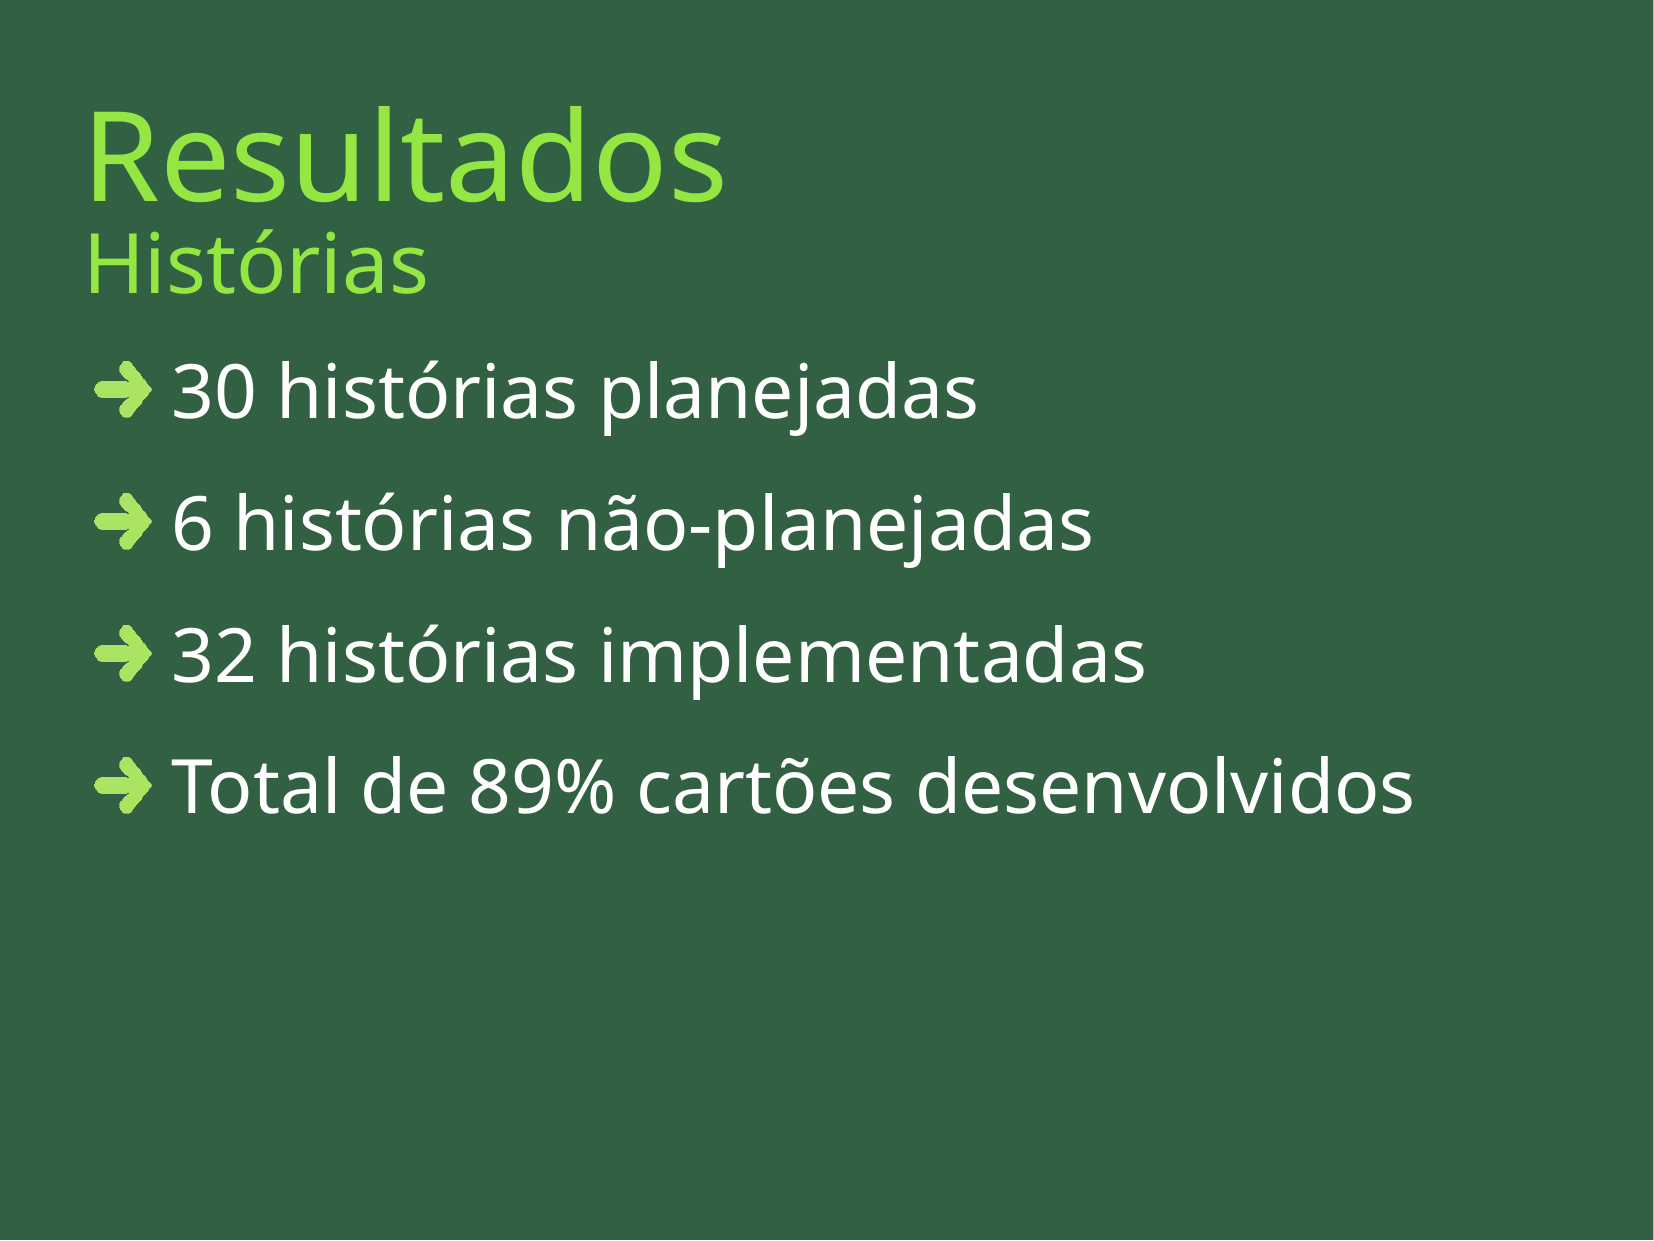

# Resultados
Histórias
 30 histórias planejadas
 6 histórias não-planejadas
 32 histórias implementadas
 Total de 89% cartões desenvolvidos